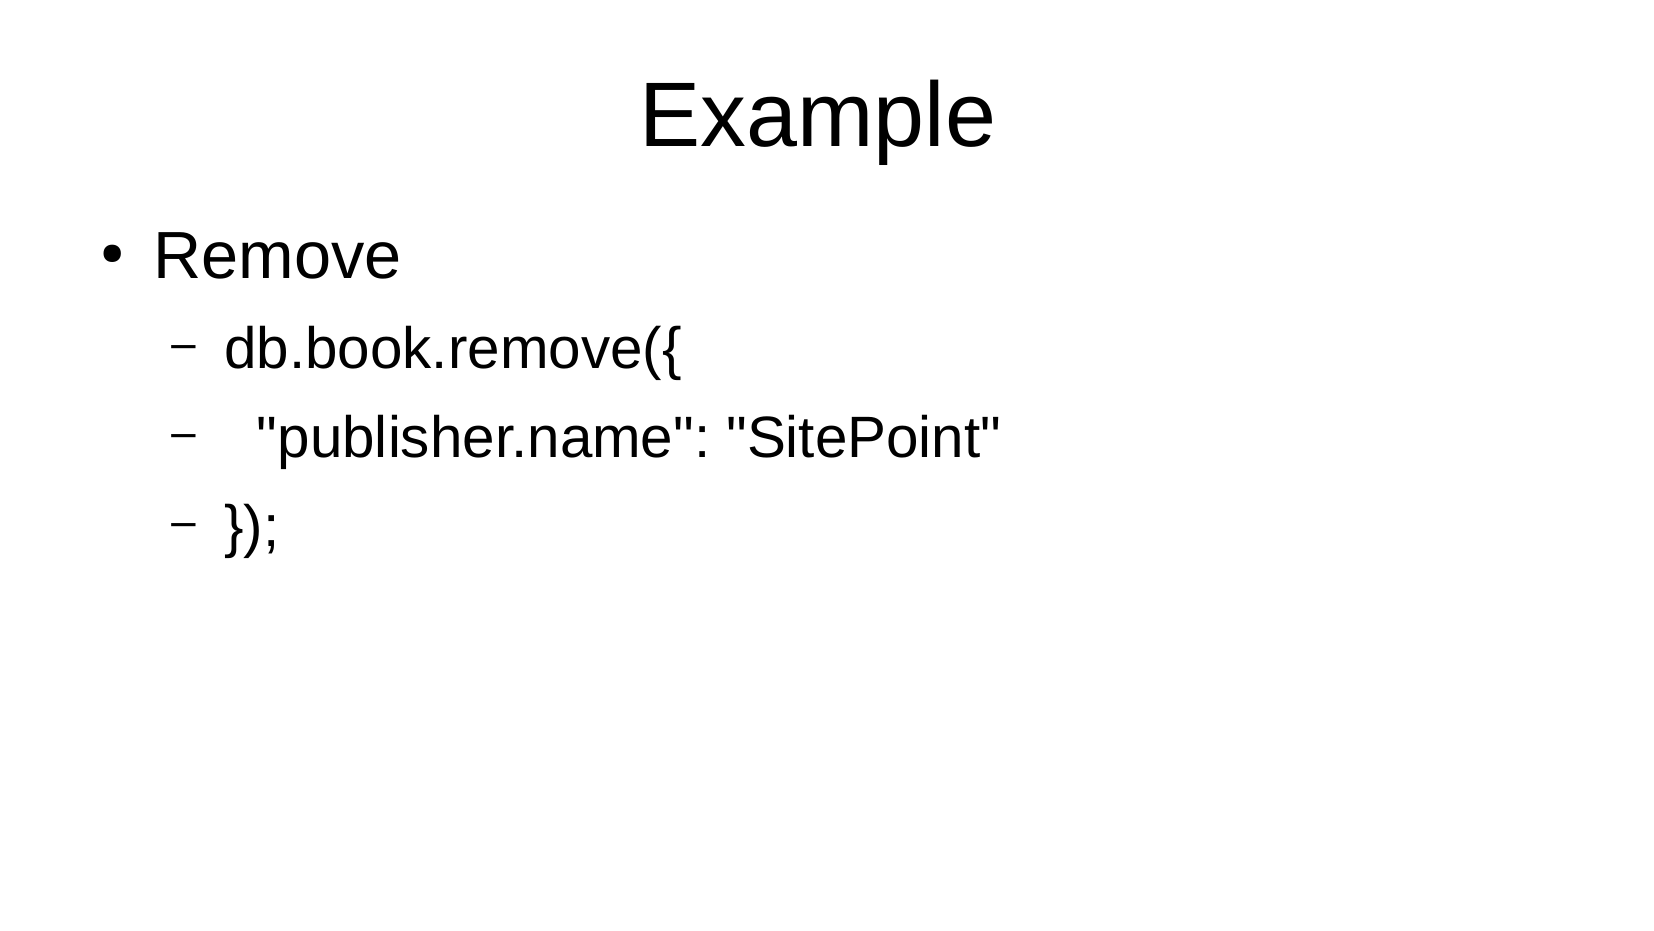

# Example
Remove
db.book.remove({
 "publisher.name": "SitePoint"
});